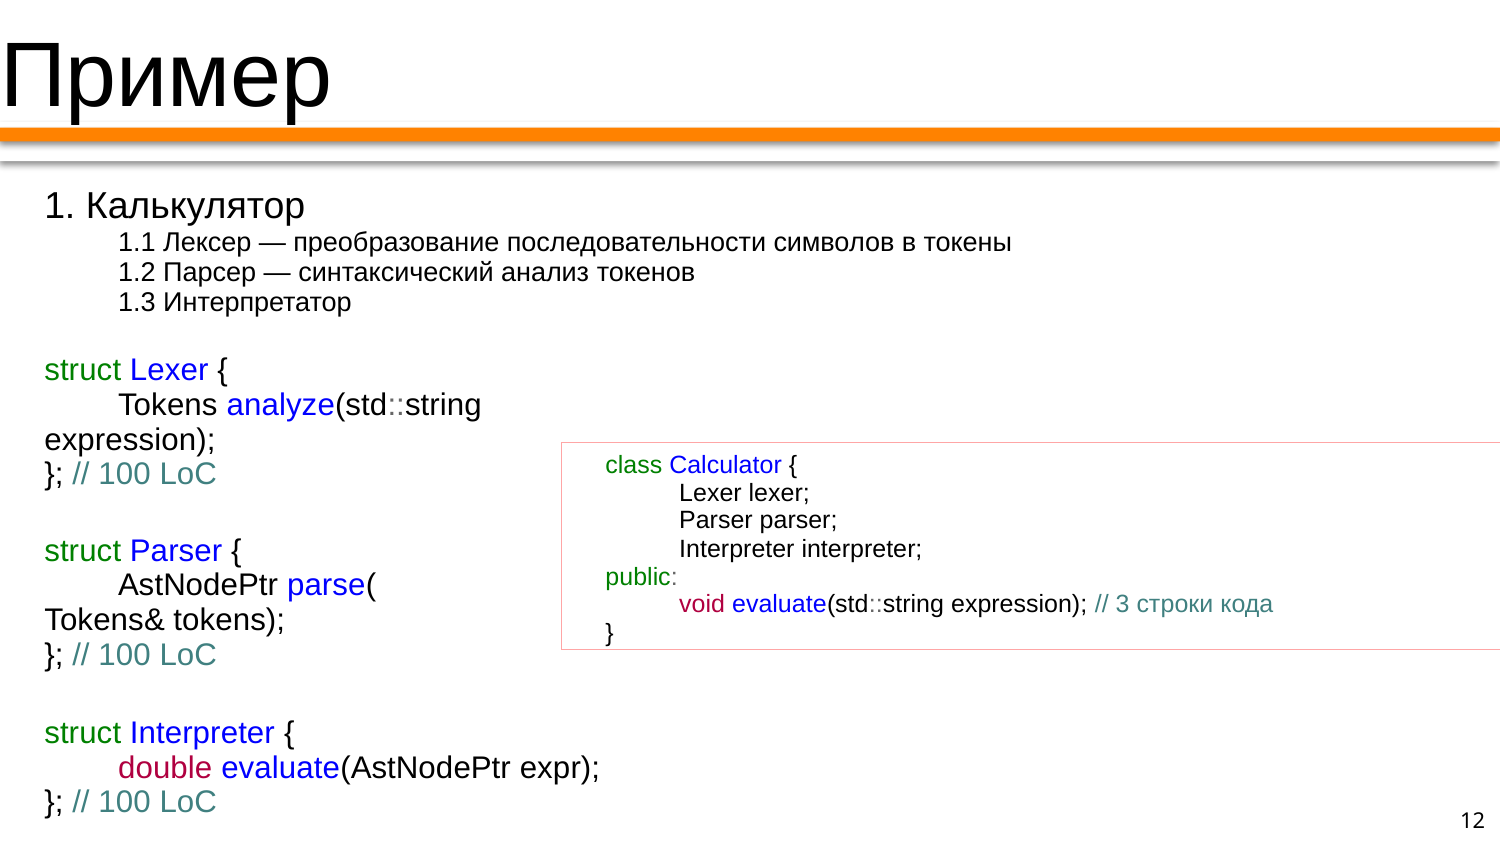

# Пример
1. Калькулятор
	1.1 Лексер — преобразование последовательности символов в токены
	1.2 Парсер — синтаксический анализ токенов
	1.3 Интерпретатор
struct Lexer {
	Tokens analyze(std::string expression);
}; // 100 LoC
class Calculator {
	Lexer lexer;
	Parser parser;
	Interpreter interpreter;
public:
	void evaluate(std::string expression); // 3 строки кода
}
struct Parser {
	AstNodePtr parse(
Tokens& tokens);
}; // 100 LoC
struct Interpreter {
	double evaluate(AstNodePtr expr);
}; // 100 LoC